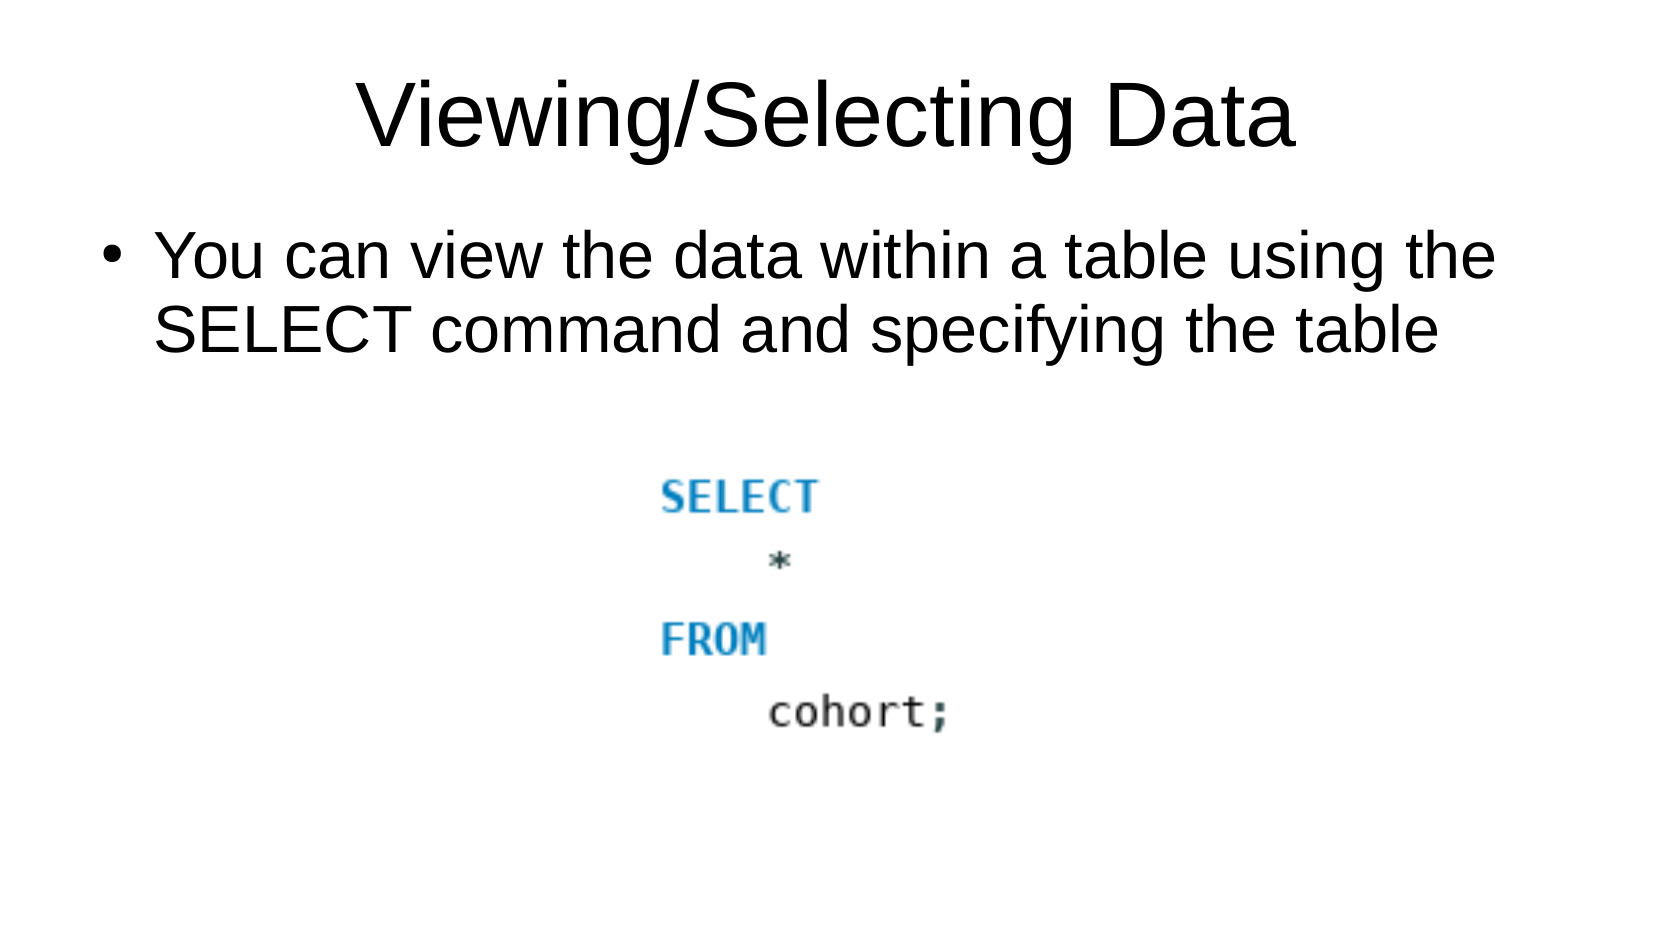

# Viewing/Selecting Data
You can view the data within a table using the SELECT command and specifying the table